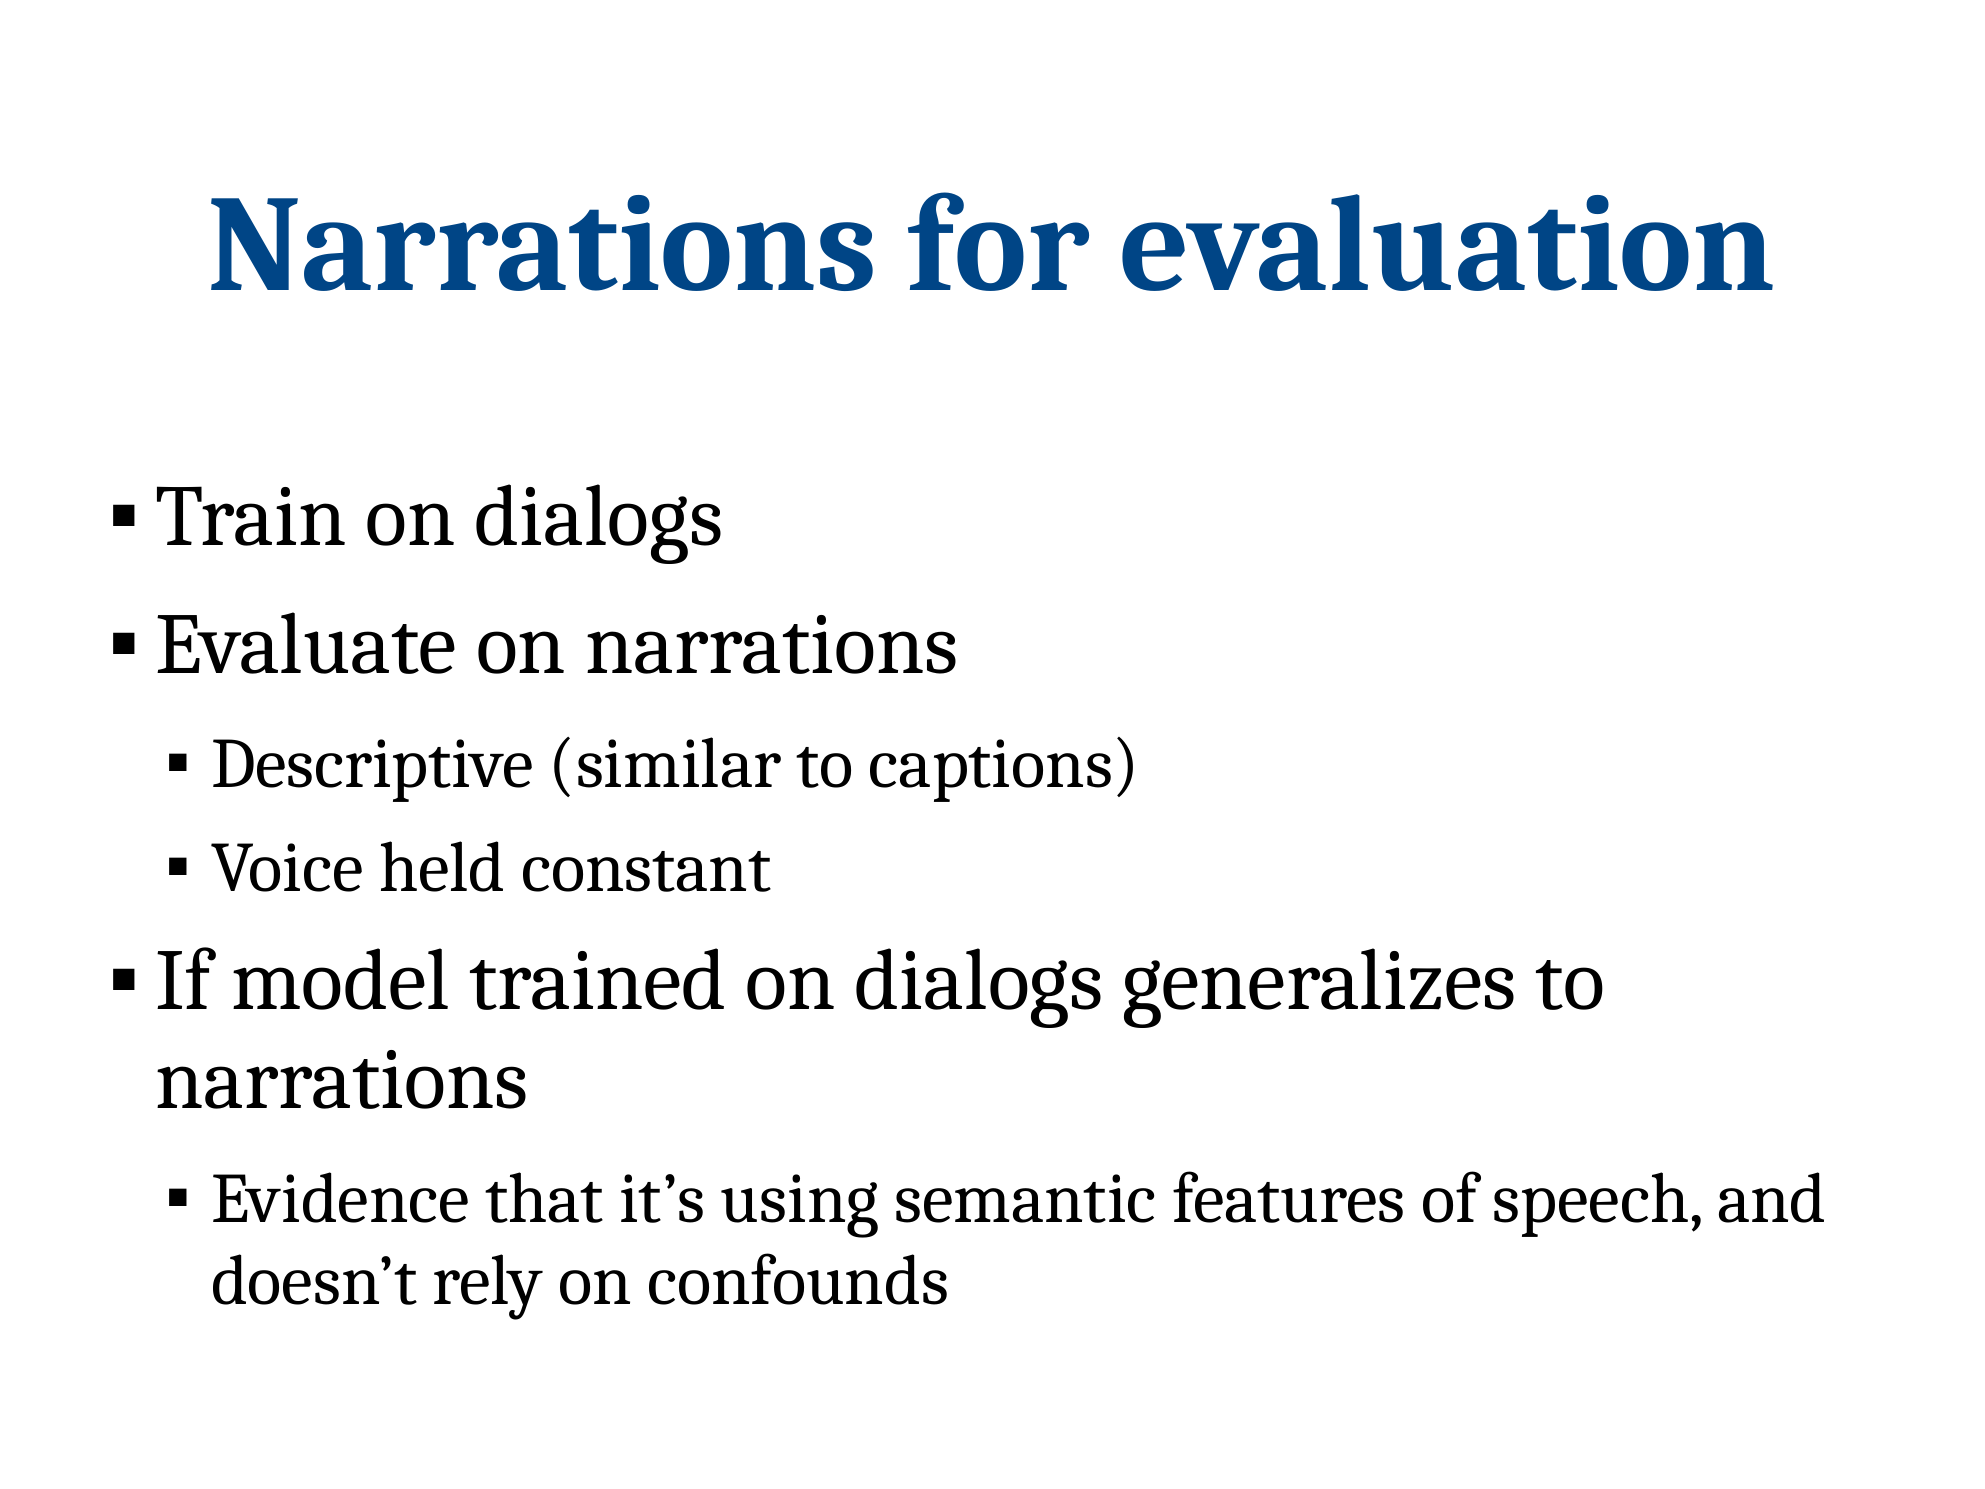

# Narrations for evaluation
Train on dialogs
Evaluate on narrations
Descriptive (similar to captions)
Voice held constant
If model trained on dialogs generalizes to narrations
Evidence that it’s using semantic features of speech, and doesn’t rely on confounds